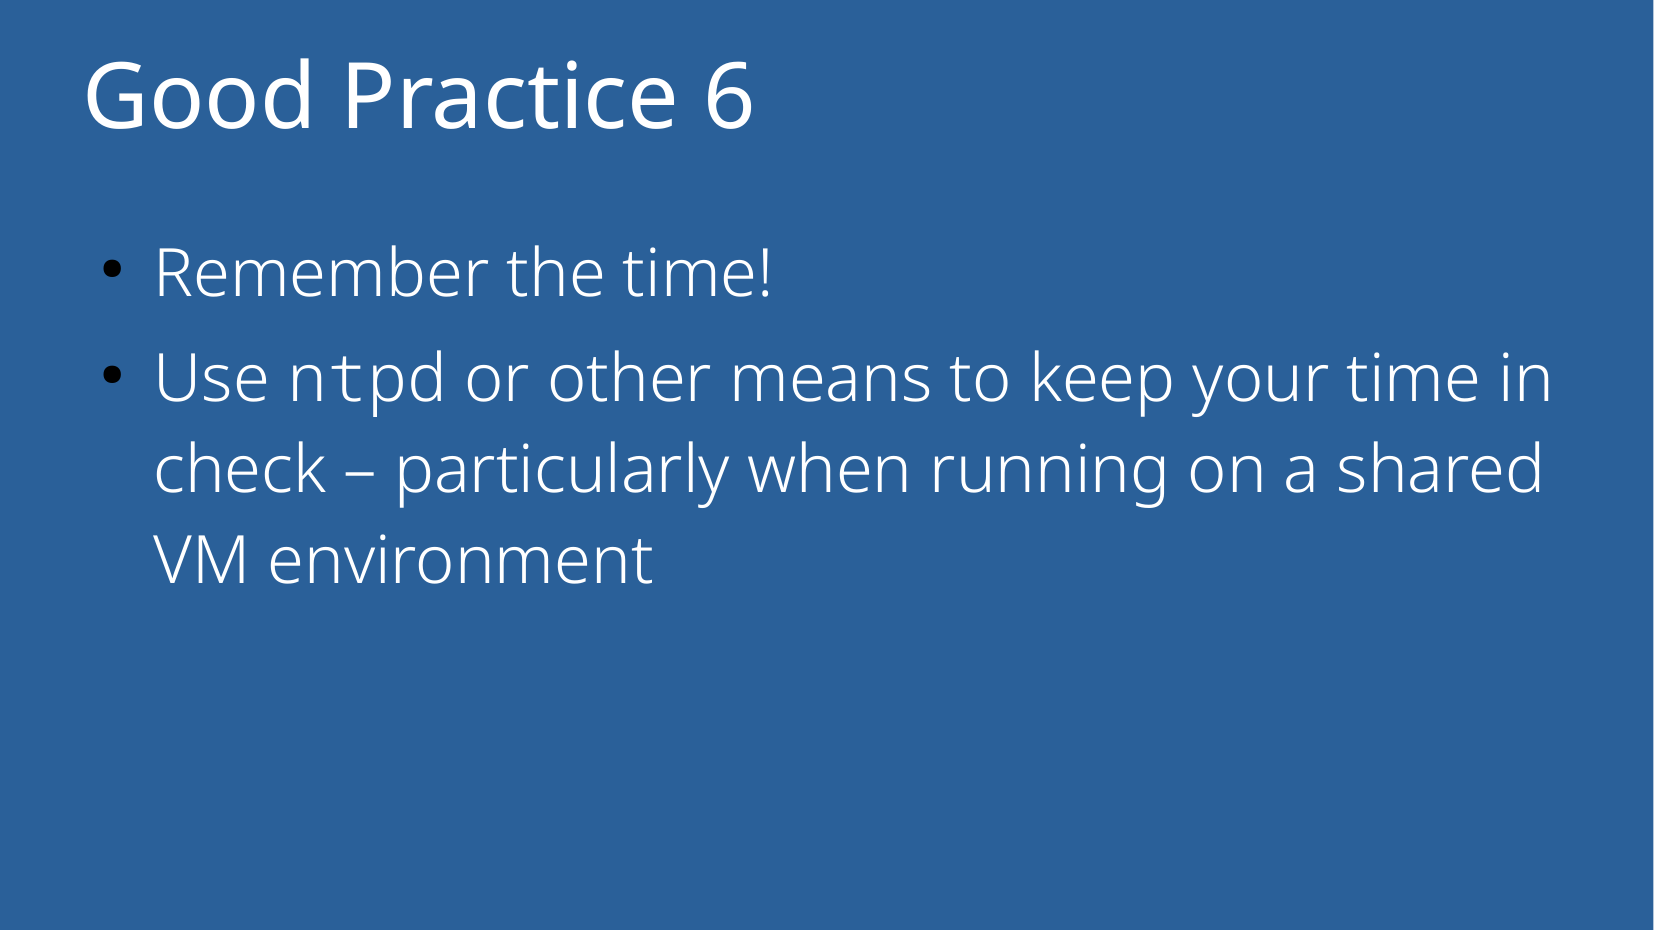

# Good Practice 6
Remember the time!
Use ntpd or other means to keep your time in check – particularly when running on a shared VM environment